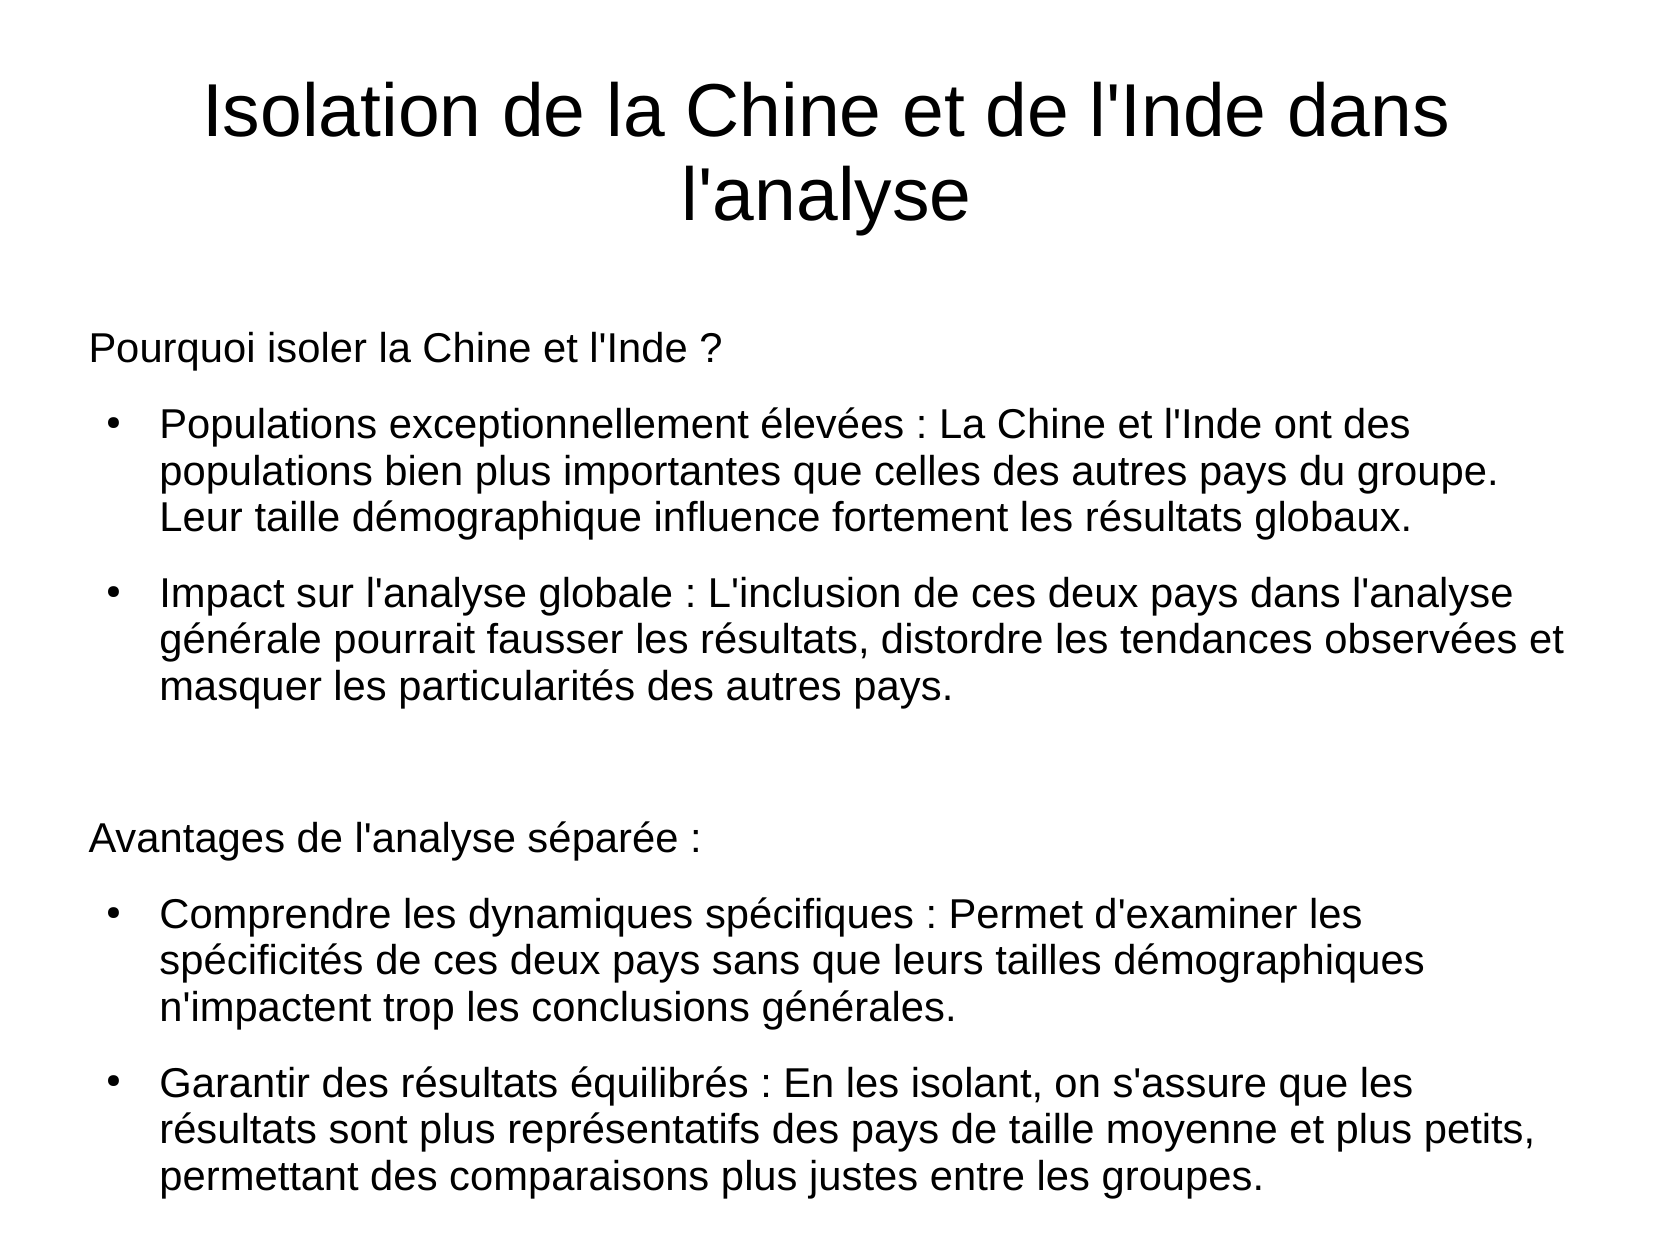

# Isolation de la Chine et de l'Inde dans l'analyse
Pourquoi isoler la Chine et l'Inde ?
Populations exceptionnellement élevées : La Chine et l'Inde ont des populations bien plus importantes que celles des autres pays du groupe. Leur taille démographique influence fortement les résultats globaux.
Impact sur l'analyse globale : L'inclusion de ces deux pays dans l'analyse générale pourrait fausser les résultats, distordre les tendances observées et masquer les particularités des autres pays.
Avantages de l'analyse séparée :
Comprendre les dynamiques spécifiques : Permet d'examiner les spécificités de ces deux pays sans que leurs tailles démographiques n'impactent trop les conclusions générales.
Garantir des résultats équilibrés : En les isolant, on s'assure que les résultats sont plus représentatifs des pays de taille moyenne et plus petits, permettant des comparaisons plus justes entre les groupes.